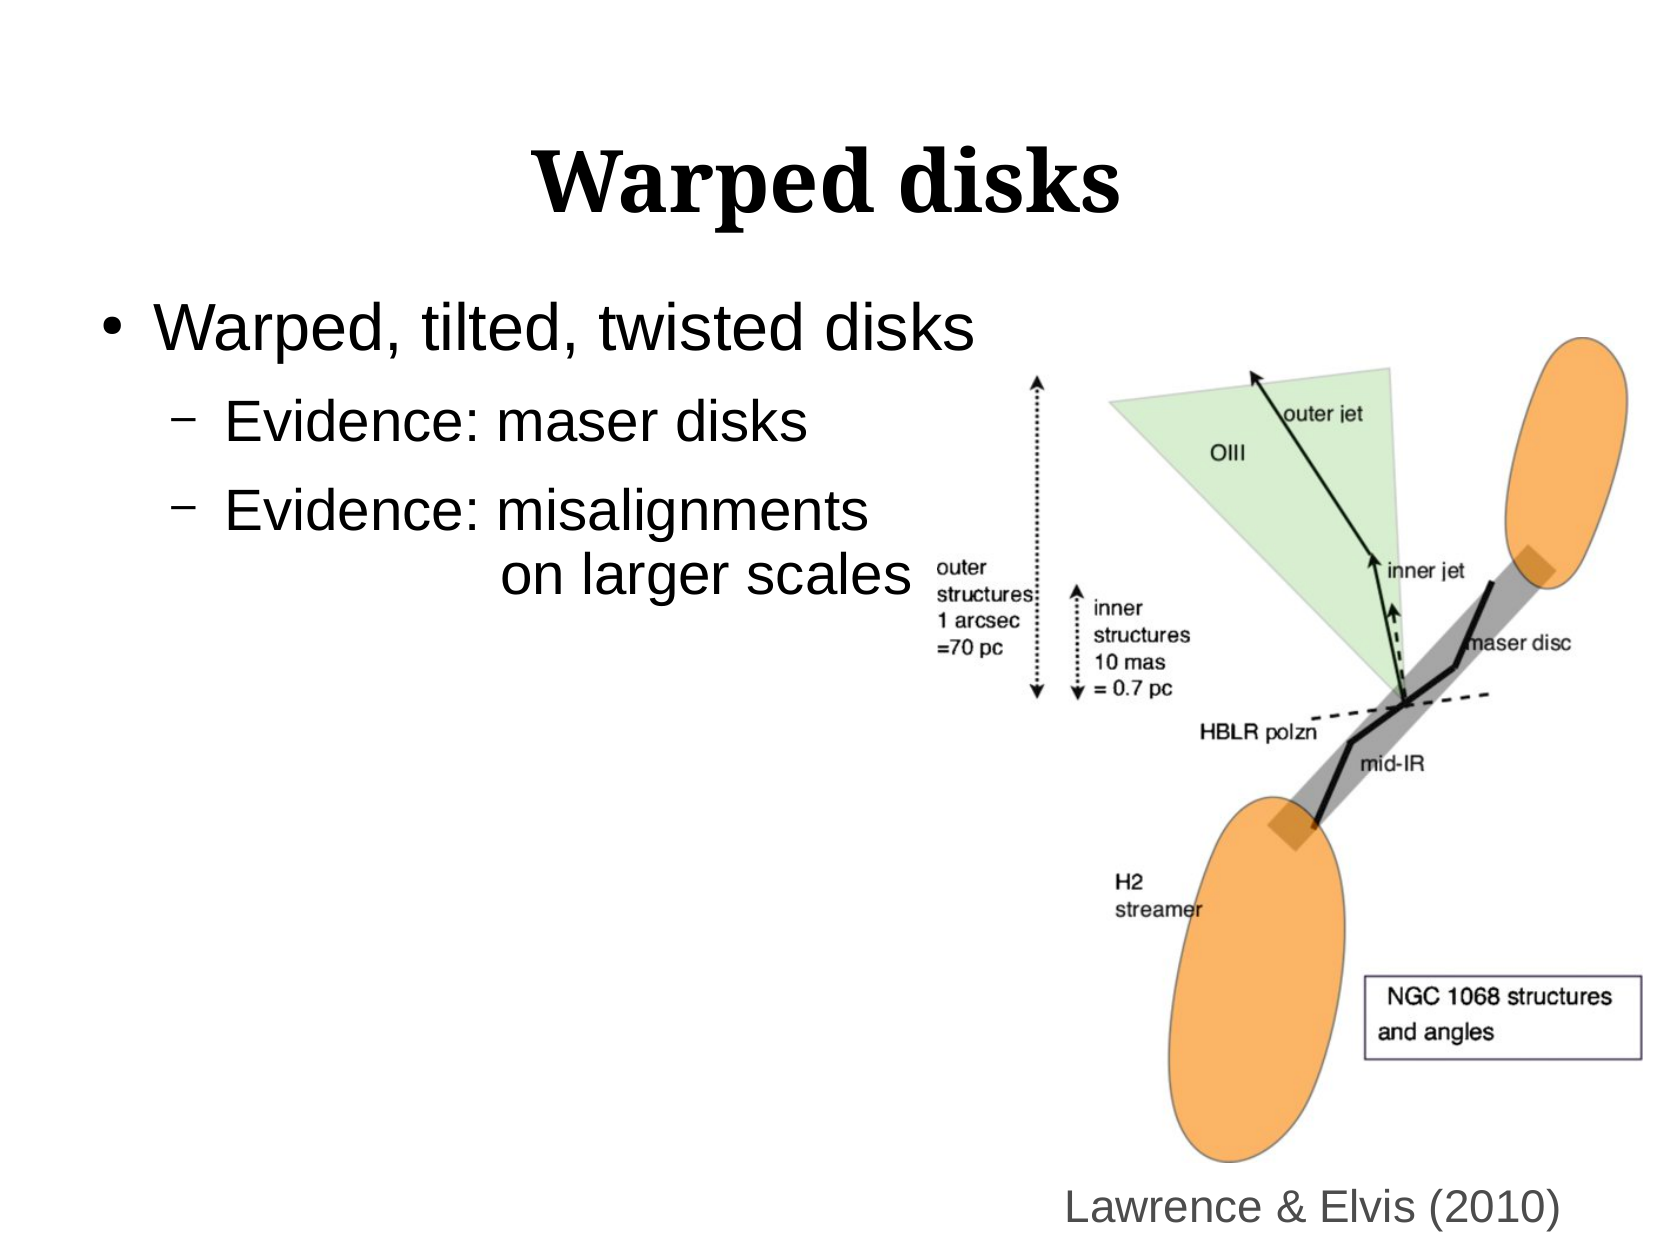

# Warped disks
Warped, tilted, twisted disks
Evidence: maser disks
Evidence: misalignments
 on larger scales
Lawrence & Elvis (2010)